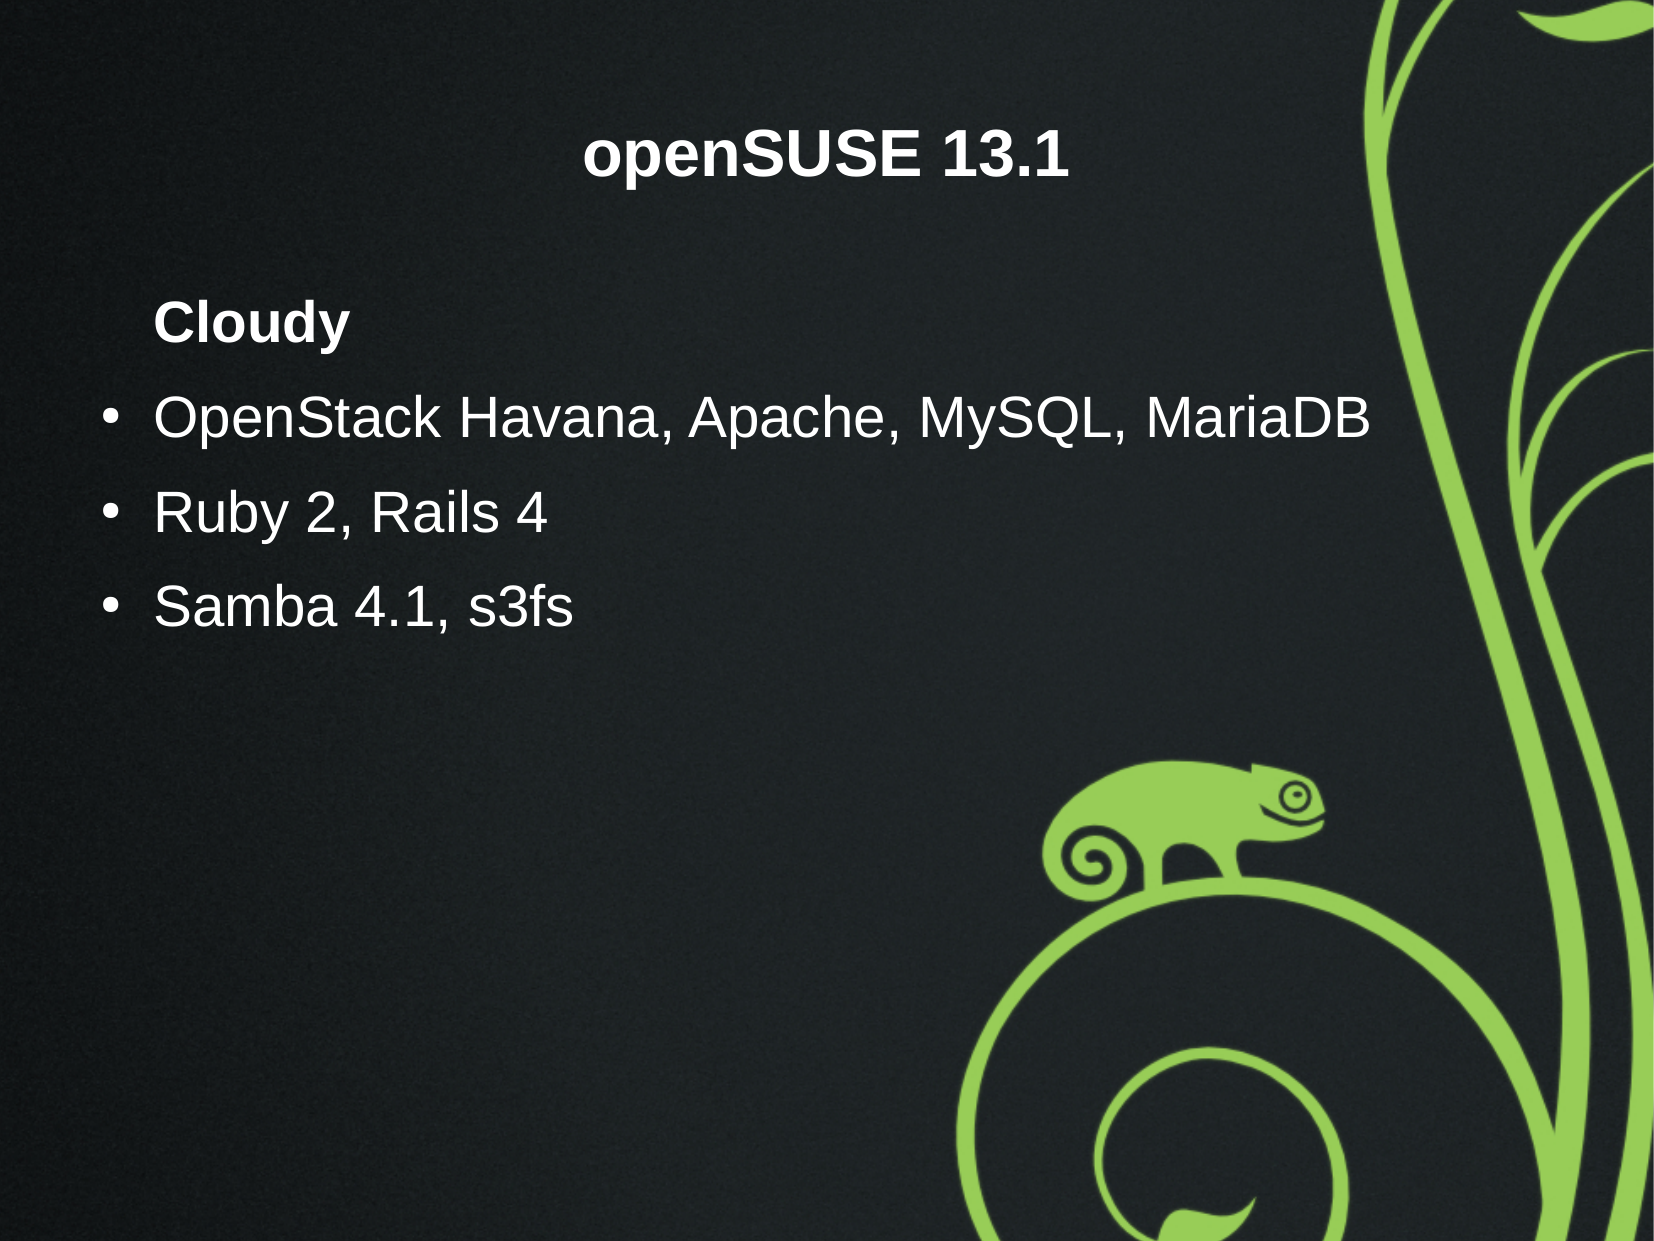

# openSUSE 13.1
Cloudy
OpenStack Havana, Apache, MySQL, MariaDB
Ruby 2, Rails 4
Samba 4.1, s3fs